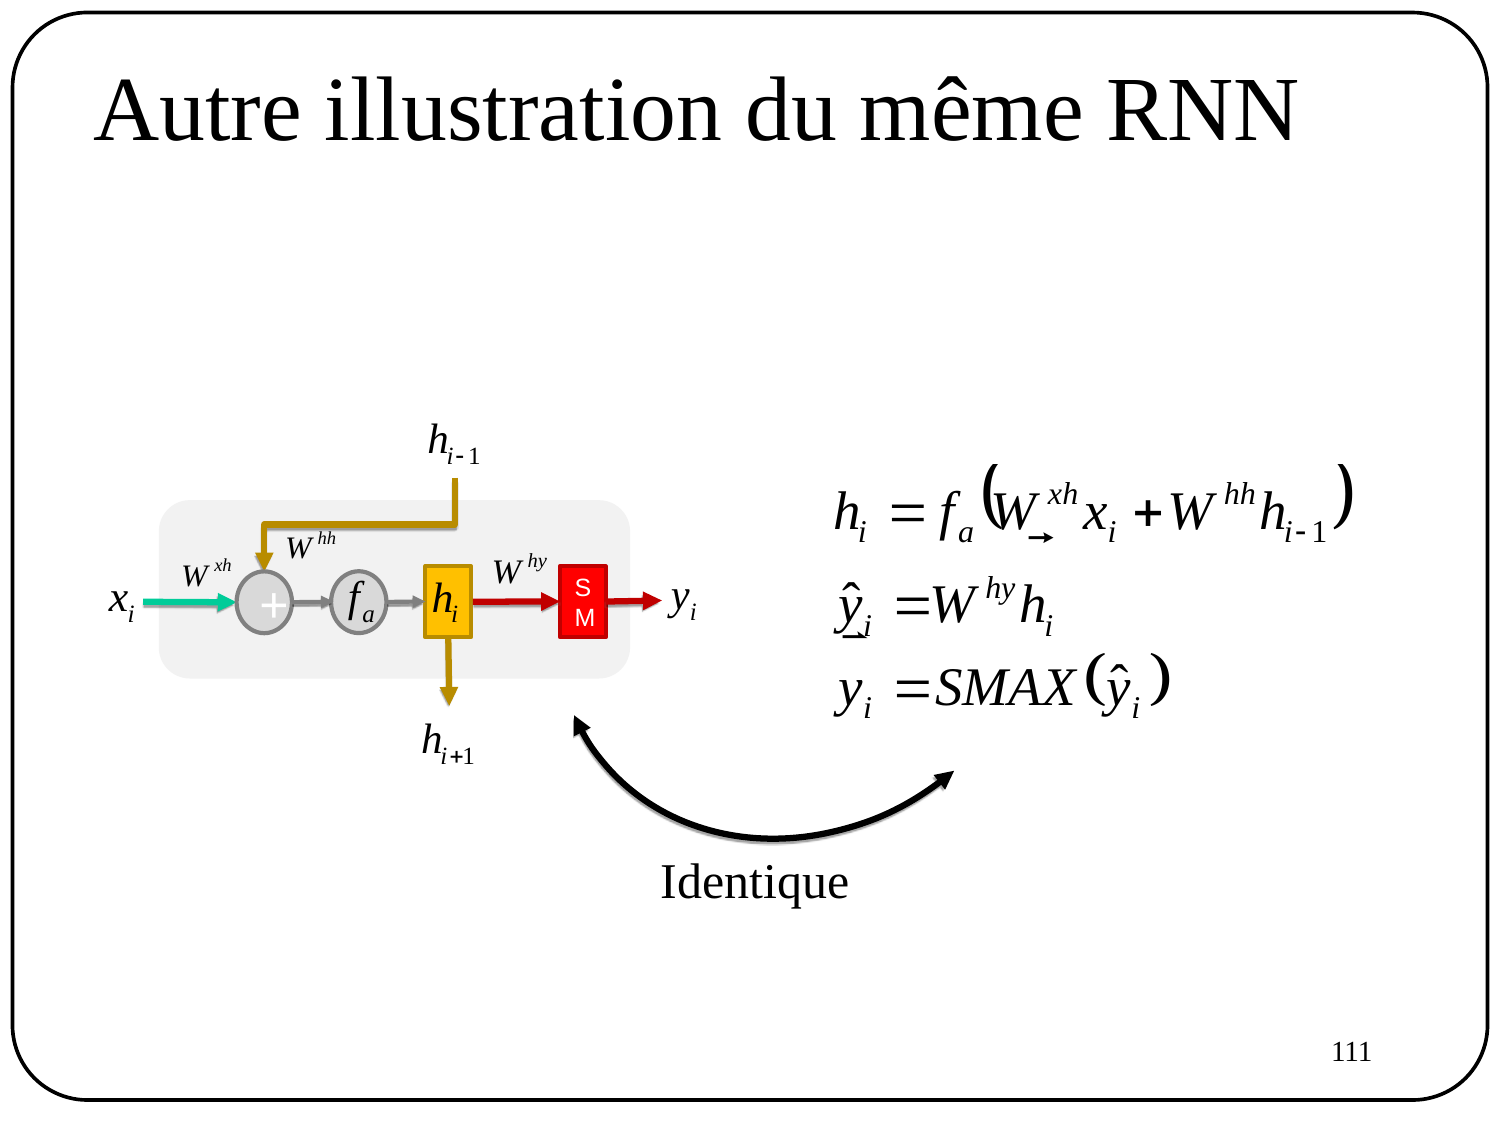

# Autre illustration du même RNN
SM
+
Identique